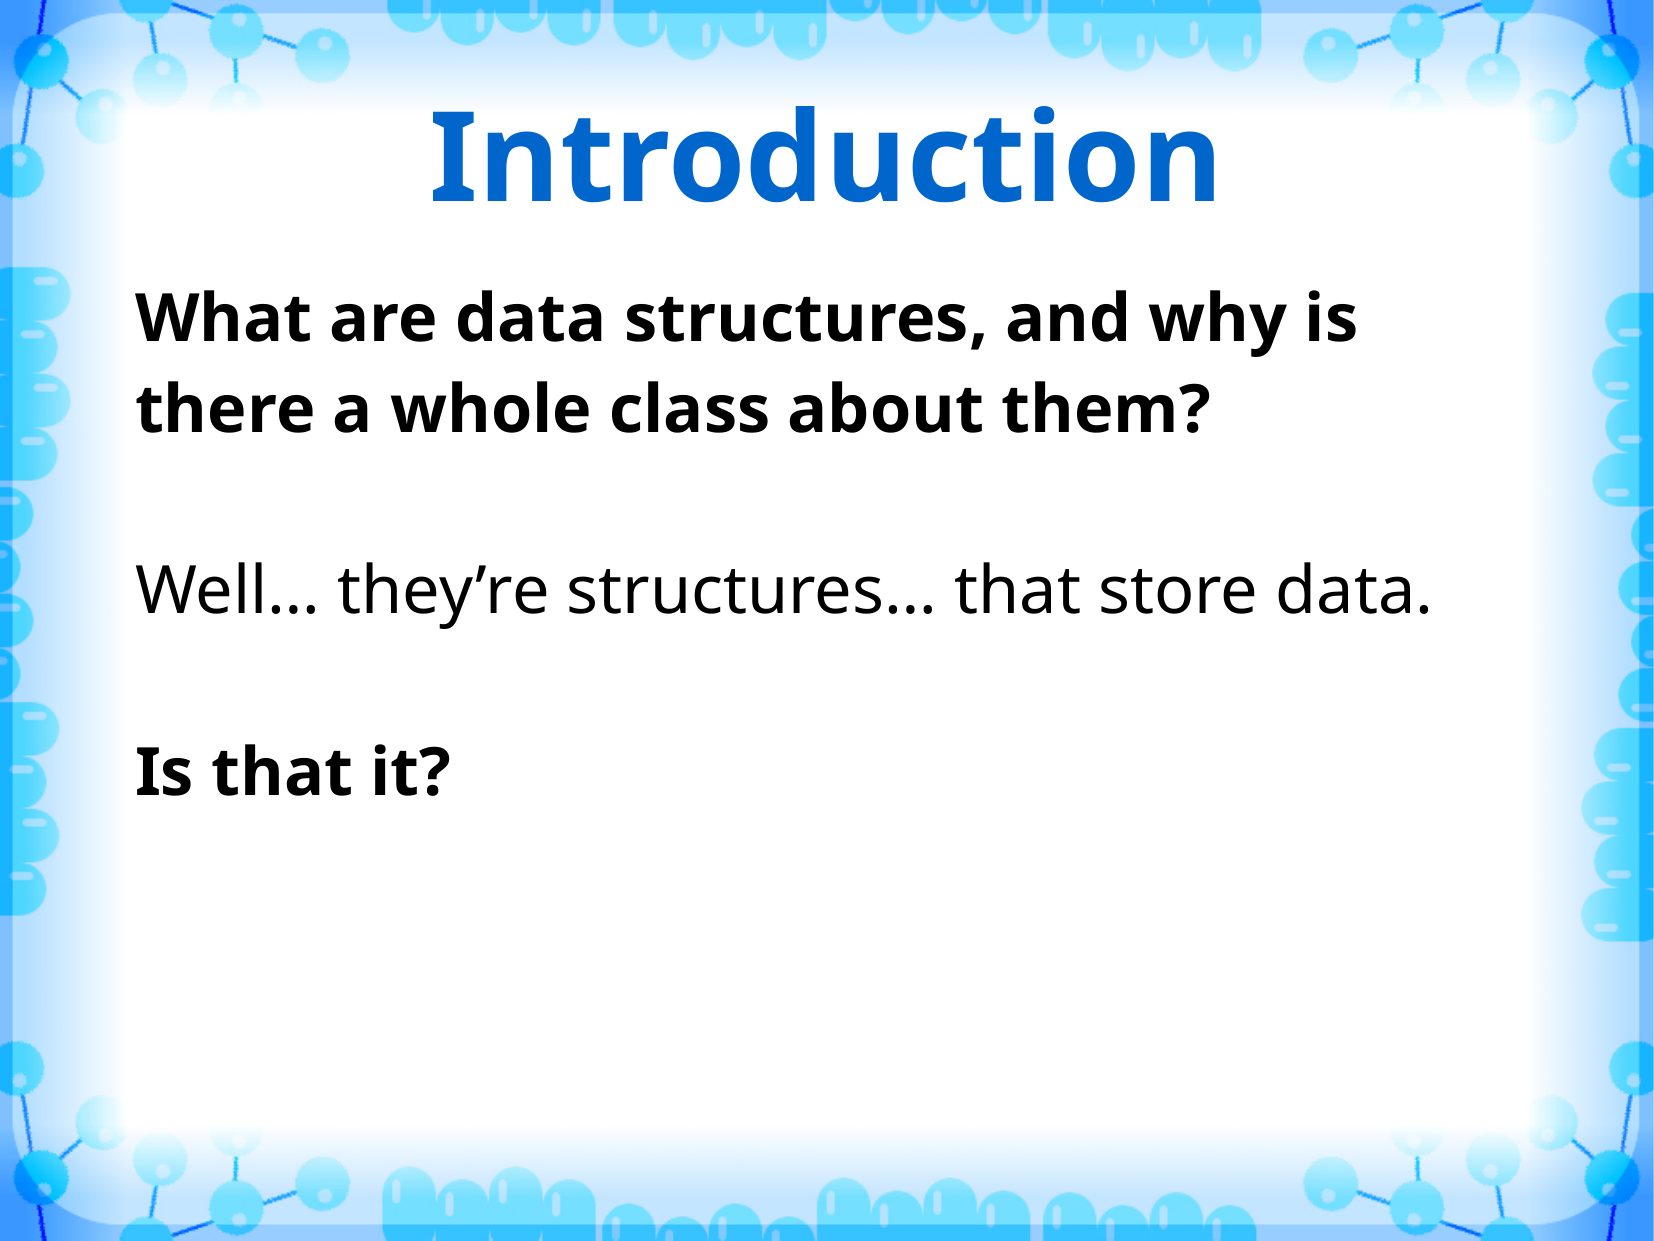

# Introduction
What are data structures, and why is there a whole class about them?
Well… they’re structures… that store data.
Is that it?